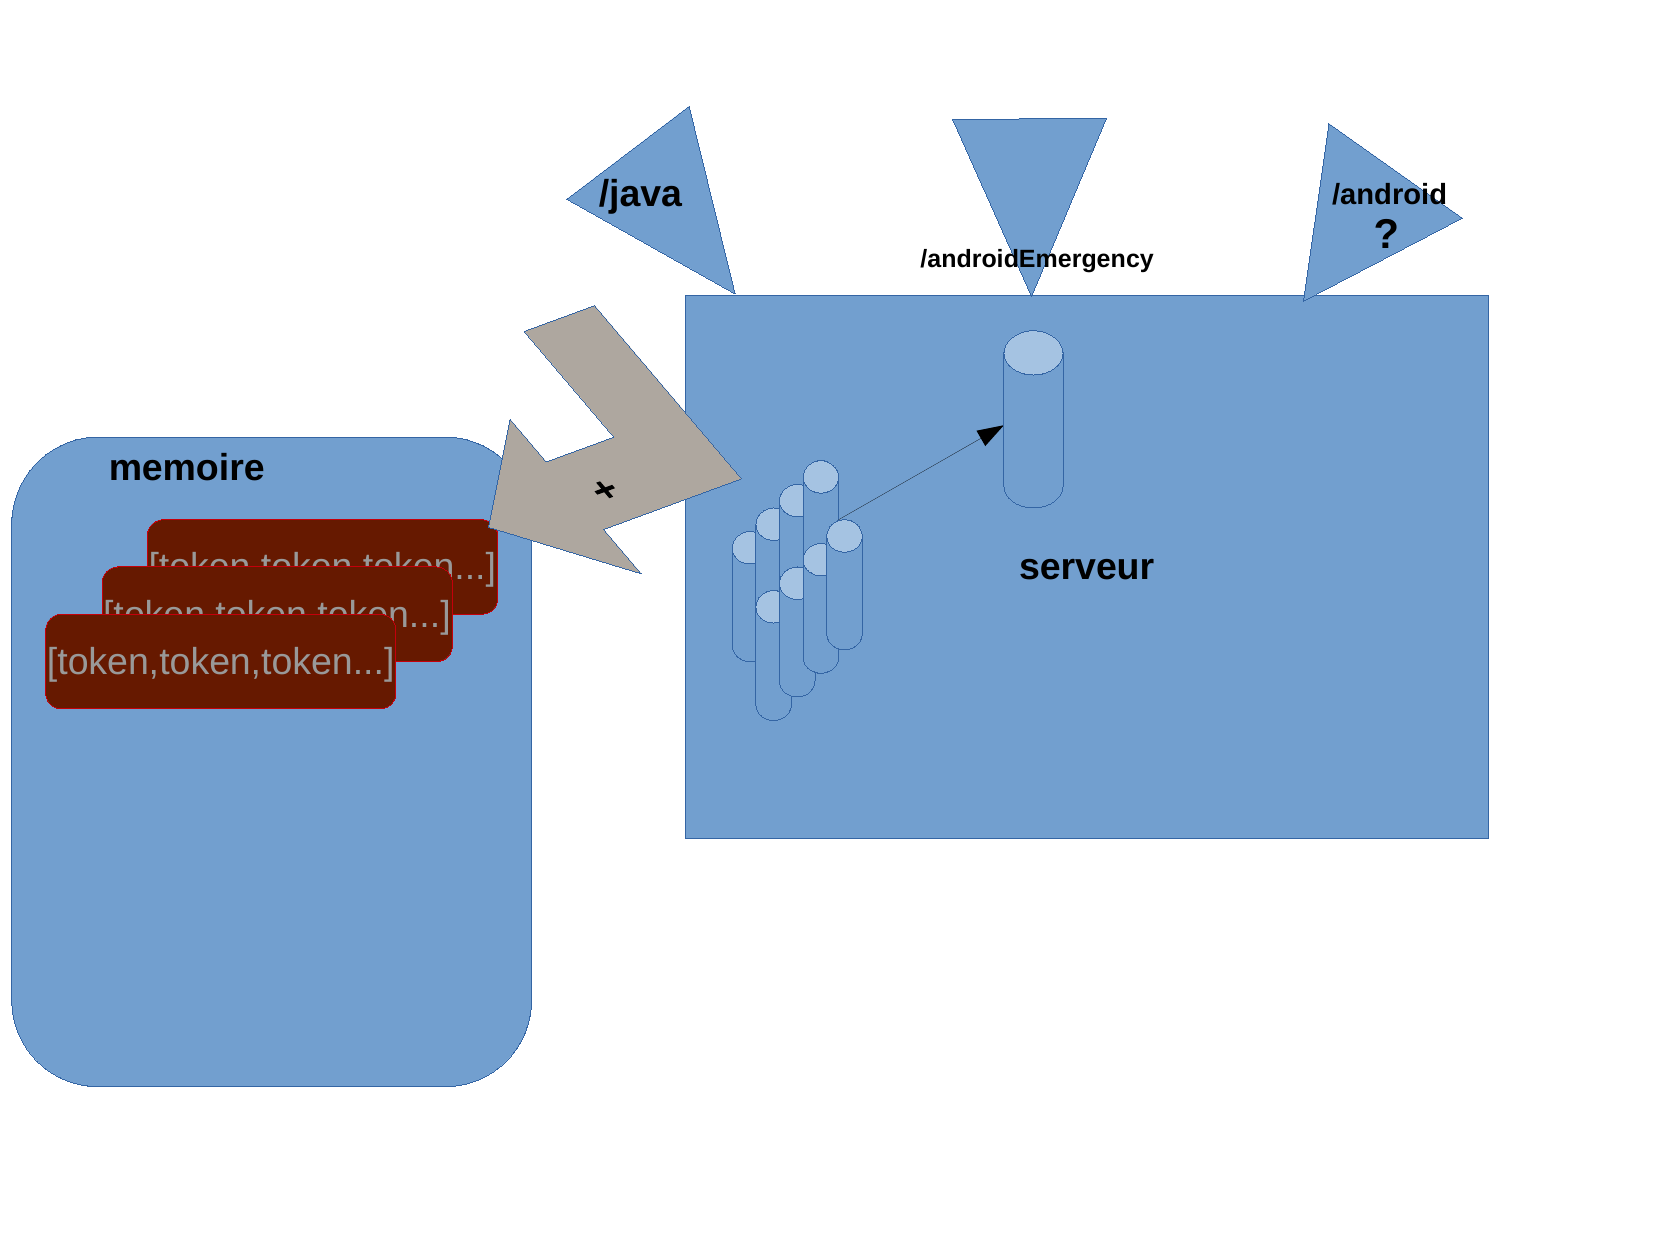

/java
/android
 ?
/androidEmergency
serveur
+
memoire
[token,token,token...]
[token,token,token...]
[token,token,token...]